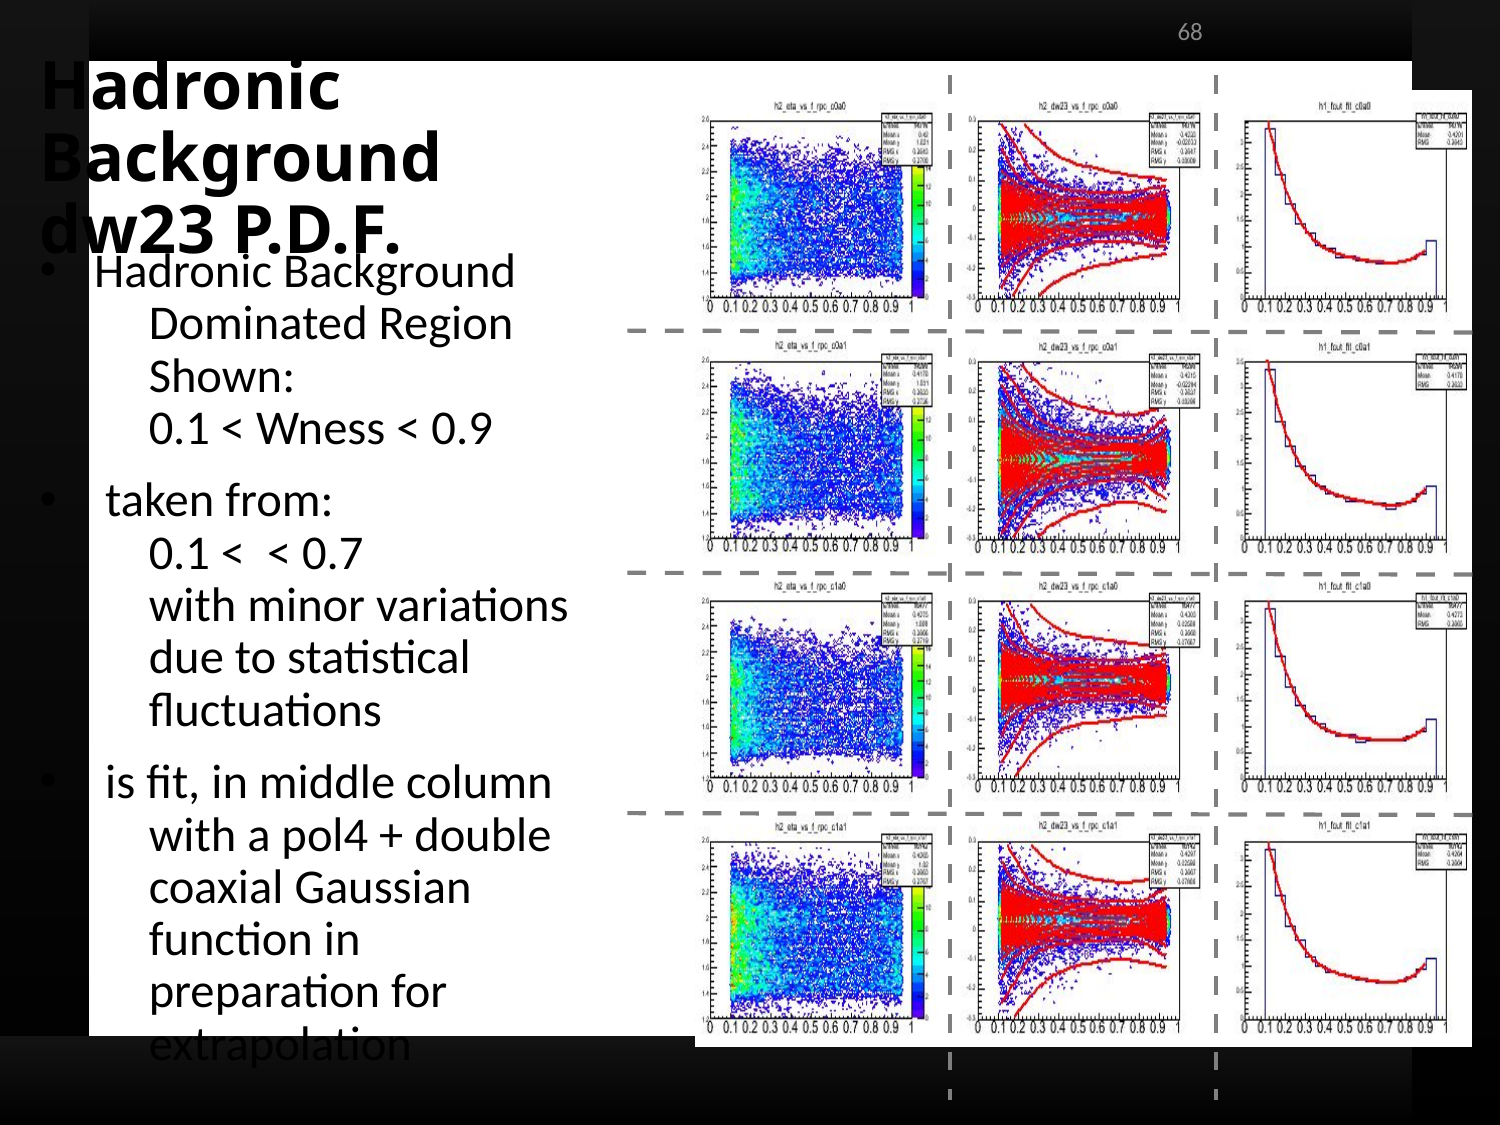

# Hadronic Background dw23 P.D.F.
Hadronic Background Dominated Region Shown:
0.1 < Wness < 0.9
 taken from:
0.1 < < 0.7
with minor variations due to statistical fluctuations
 is fit, in middle column with a pol4 + double coaxial Gaussian function in preparation for extrapolation